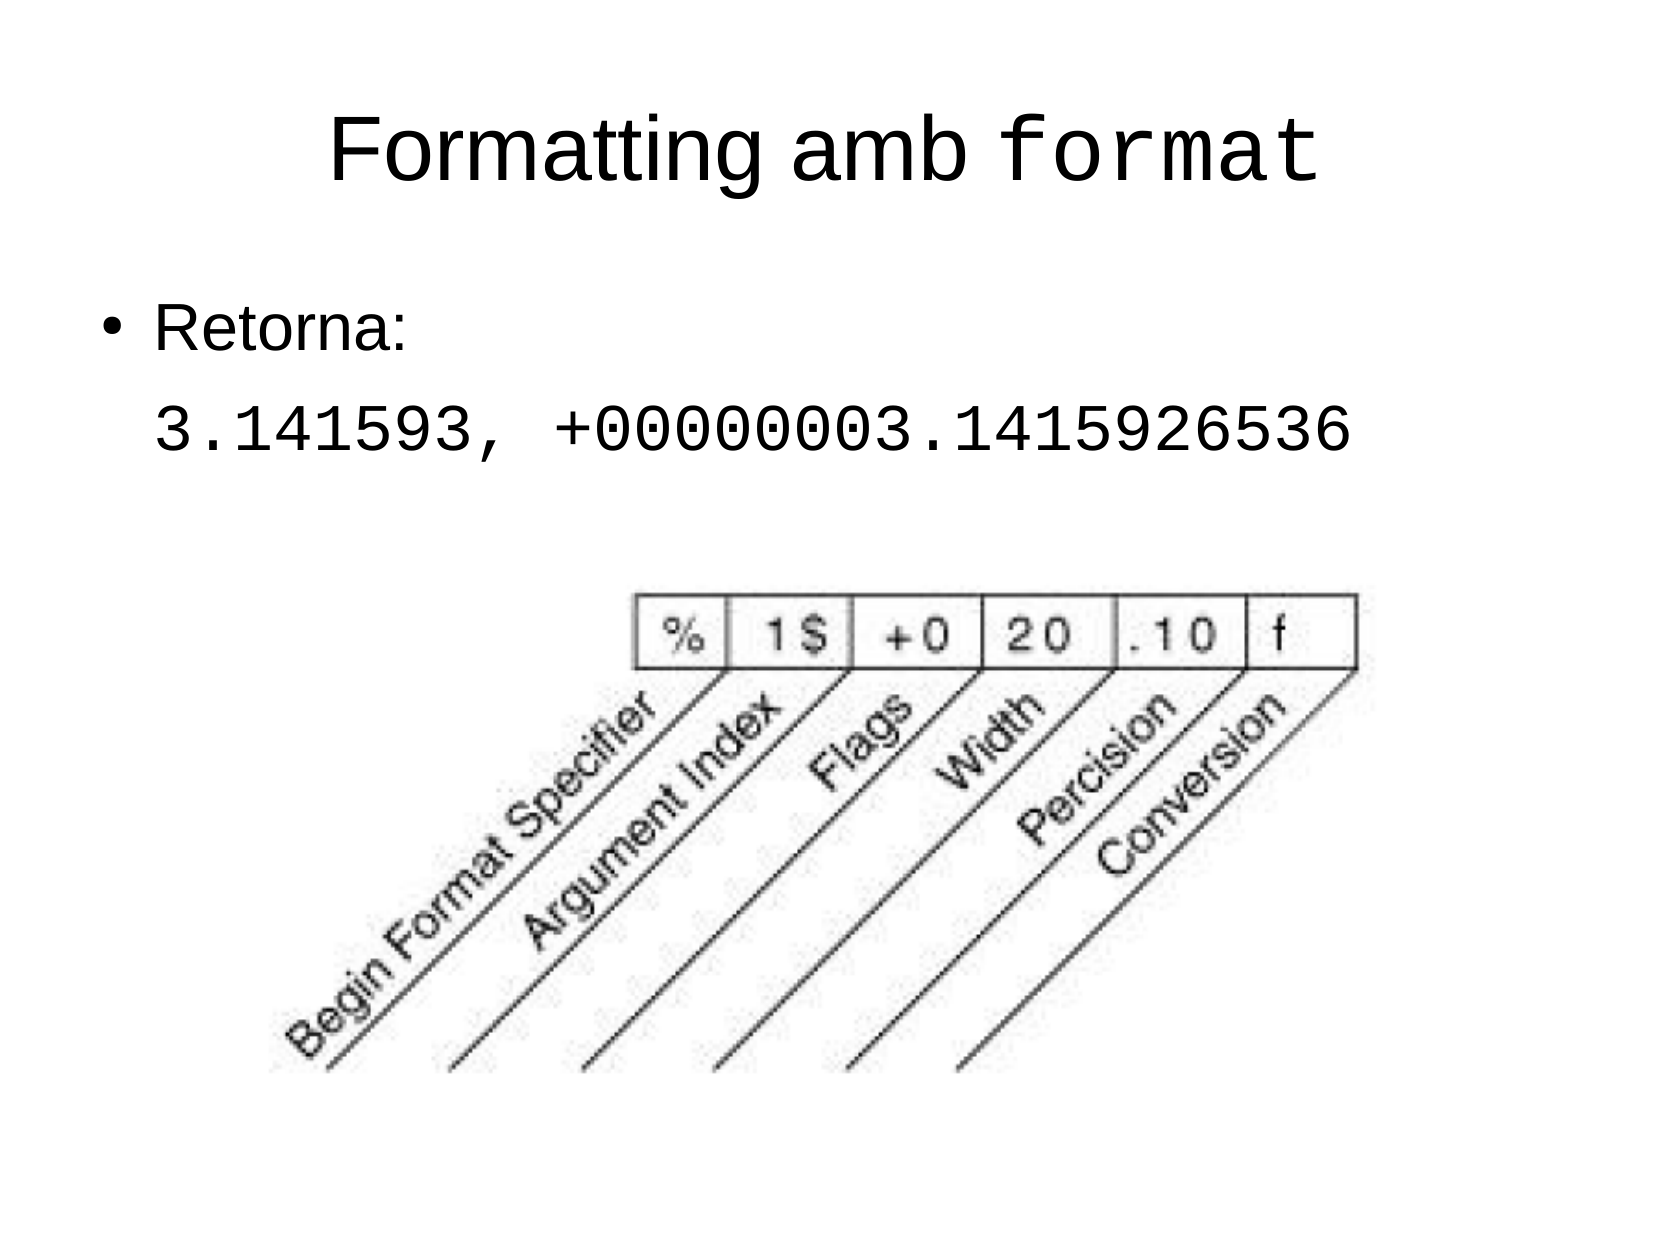

# Formatting amb format
Retorna:
3.141593, +00000003.1415926536